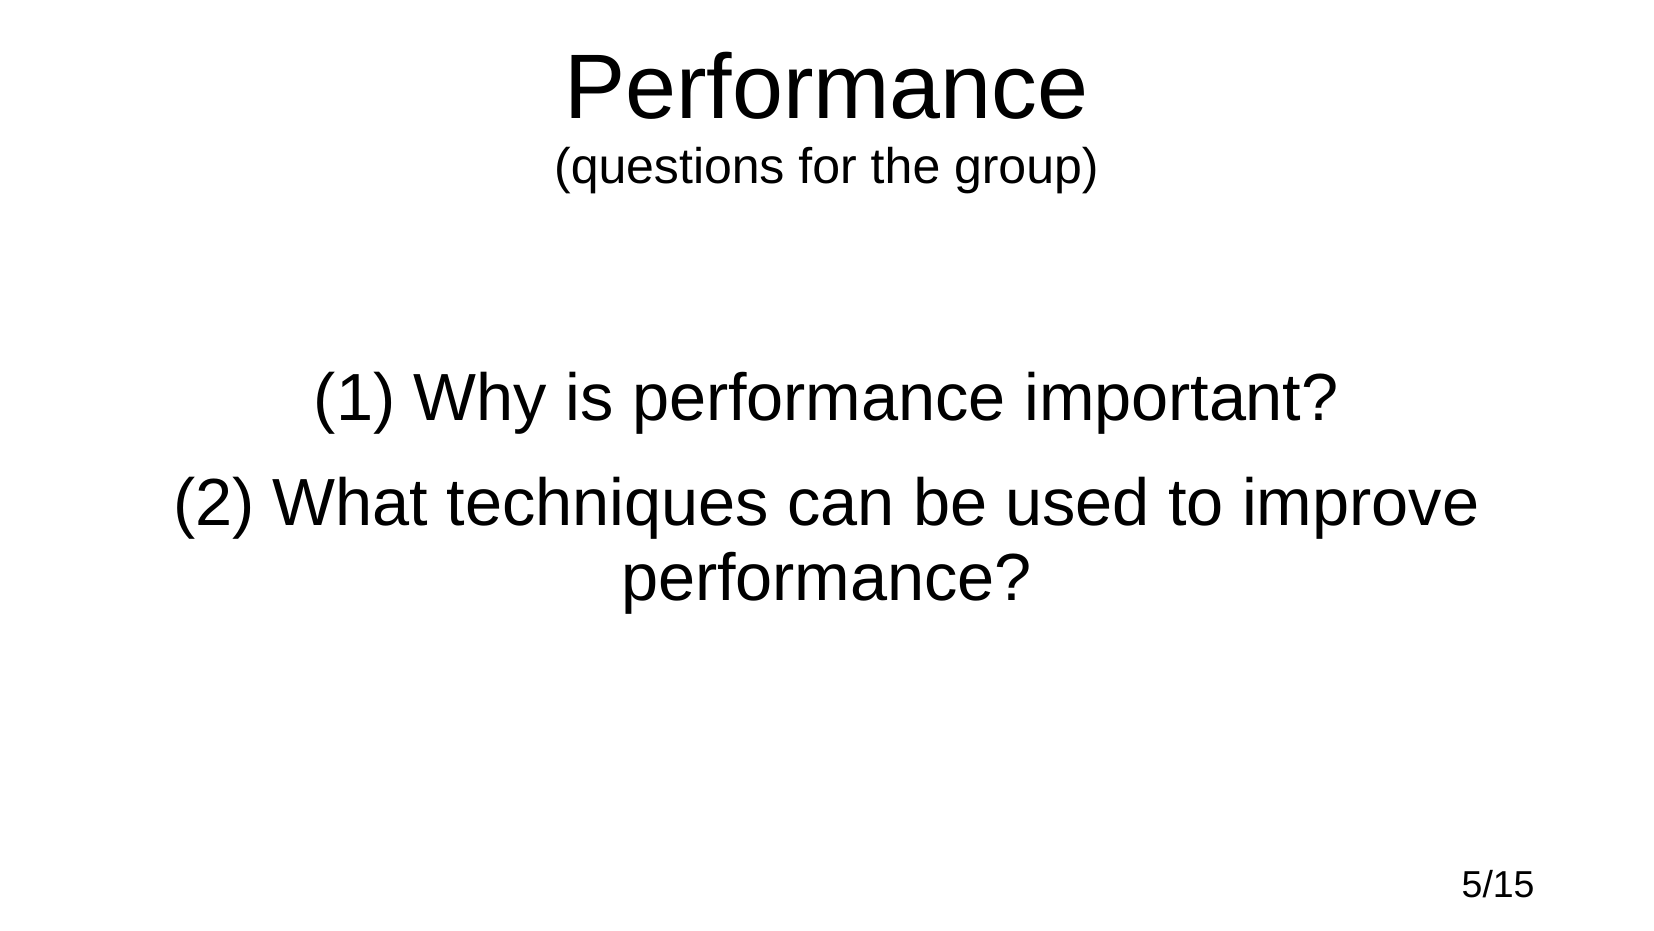

# Performance (questions for the group)
(1) Why is performance important?
(2) What techniques can be used to improve performance?